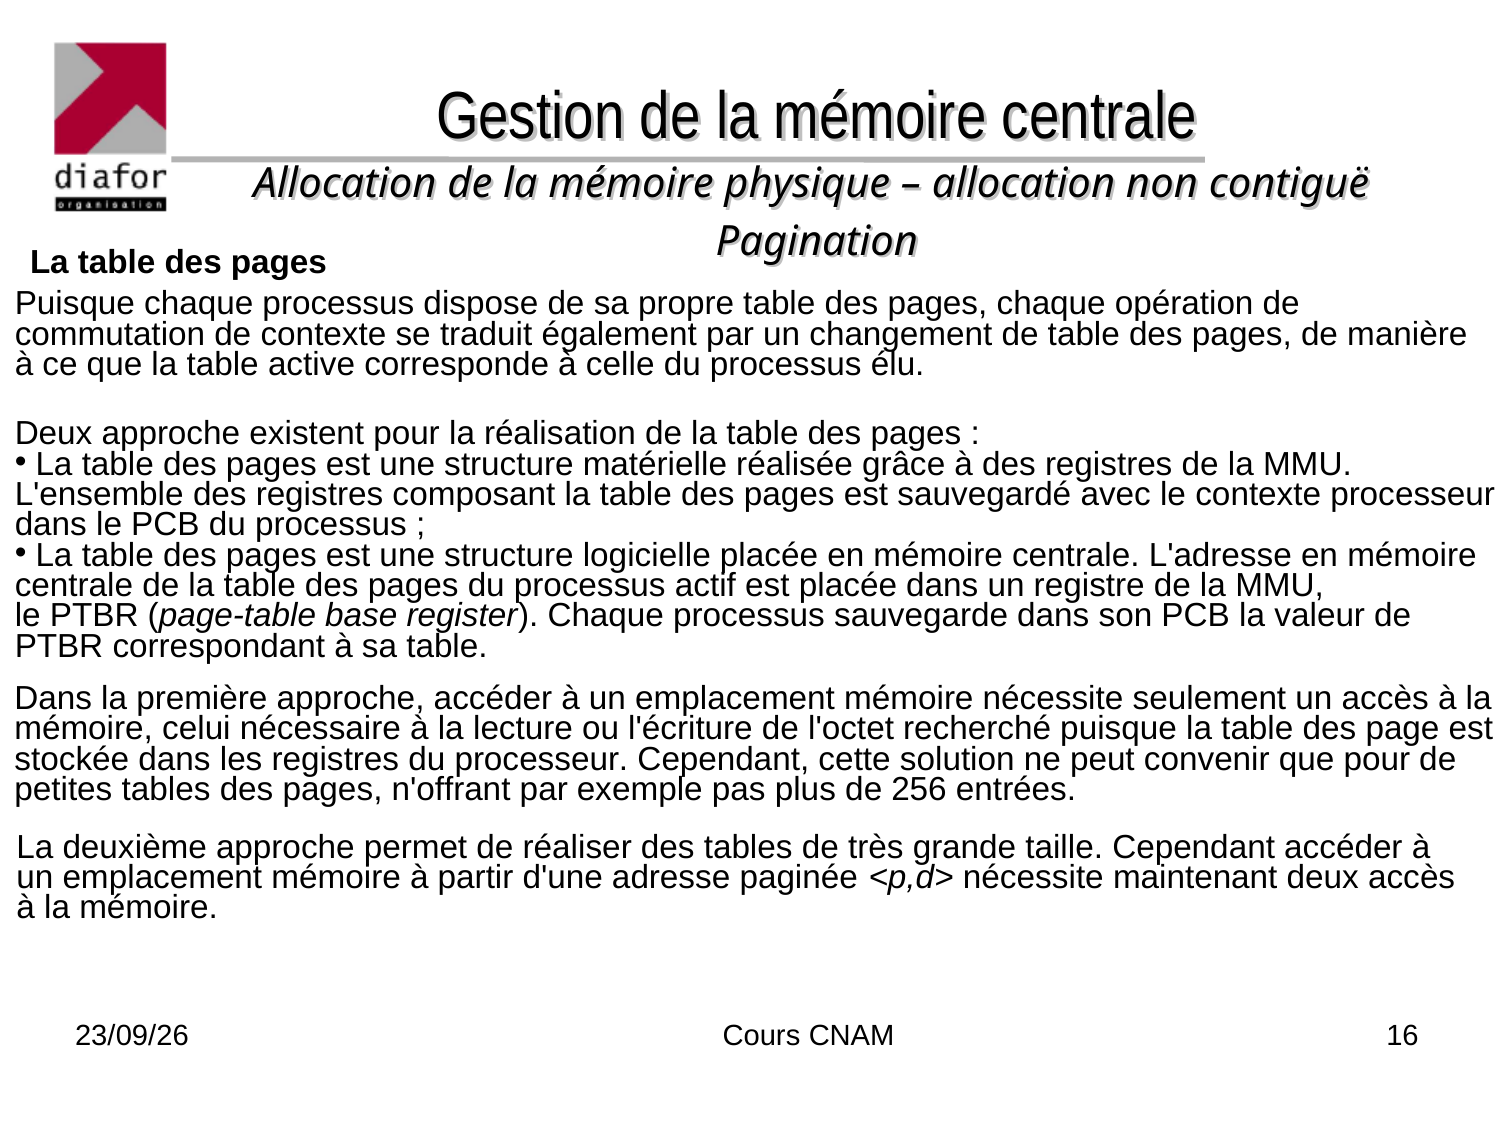

# Gestion de la mémoire centrale Allocation de la mémoire physique – allocation non contiguë Pagination
 La table des pages
Puisque chaque processus dispose de sa propre table des pages, chaque opération de
commutation de contexte se traduit également par un changement de table des pages, de manière
à ce que la table active corresponde à celle du processus élu.
Deux approche existent pour la réalisation de la table des pages :
 La table des pages est une structure matérielle réalisée grâce à des registres de la MMU.
L'ensemble des registres composant la table des pages est sauvegardé avec le contexte processeur
dans le PCB du processus ;
 La table des pages est une structure logicielle placée en mémoire centrale. L'adresse en mémoire
centrale de la table des pages du processus actif est placée dans un registre de la MMU,
le PTBR (page-table base register). Chaque processus sauvegarde dans son PCB la valeur de
PTBR correspondant à sa table.
Dans la première approche, accéder à un emplacement mémoire nécessite seulement un accès à la
mémoire, celui nécessaire à la lecture ou l'écriture de l'octet recherché puisque la table des page est
stockée dans les registres du processeur. Cependant, cette solution ne peut convenir que pour de
petites tables des pages, n'offrant par exemple pas plus de 256 entrées.
La deuxième approche permet de réaliser des tables de très grande taille. Cependant accéder à
un emplacement mémoire à partir d'une adresse paginée <p,d> nécessite maintenant deux accès
à la mémoire.
Cours CNAM
16